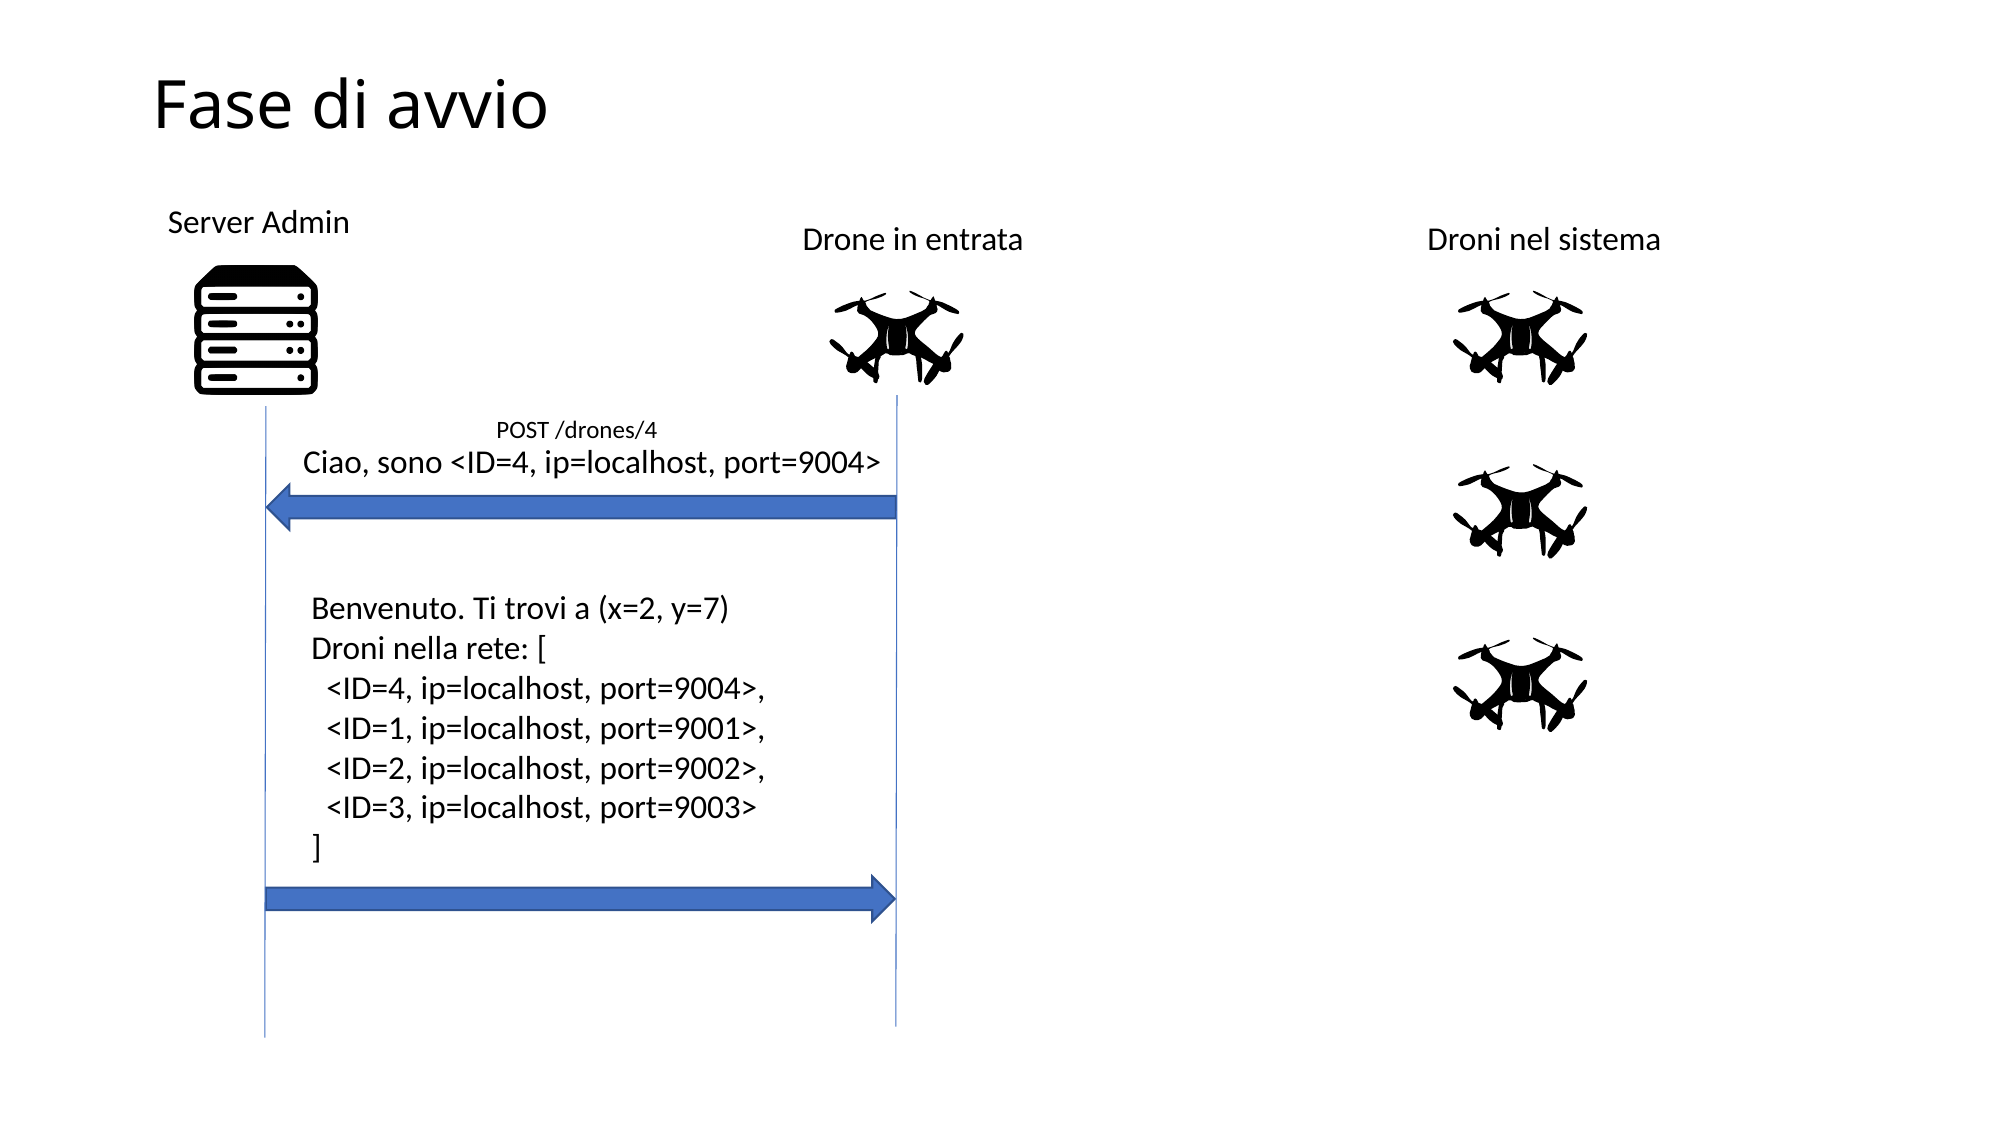

# Fase di avvio
Server Admin
Drone in entrata
Droni nel sistema
POST /drones/4
Ciao, sono <ID=4, ip=localhost, port=9004>
Benvenuto. Ti trovi a (x=2, y=7)
Droni nella rete: [
 <ID=4, ip=localhost, port=9004>,
 <ID=1, ip=localhost, port=9001>,
 <ID=2, ip=localhost, port=9002>,
 <ID=3, ip=localhost, port=9003>
]